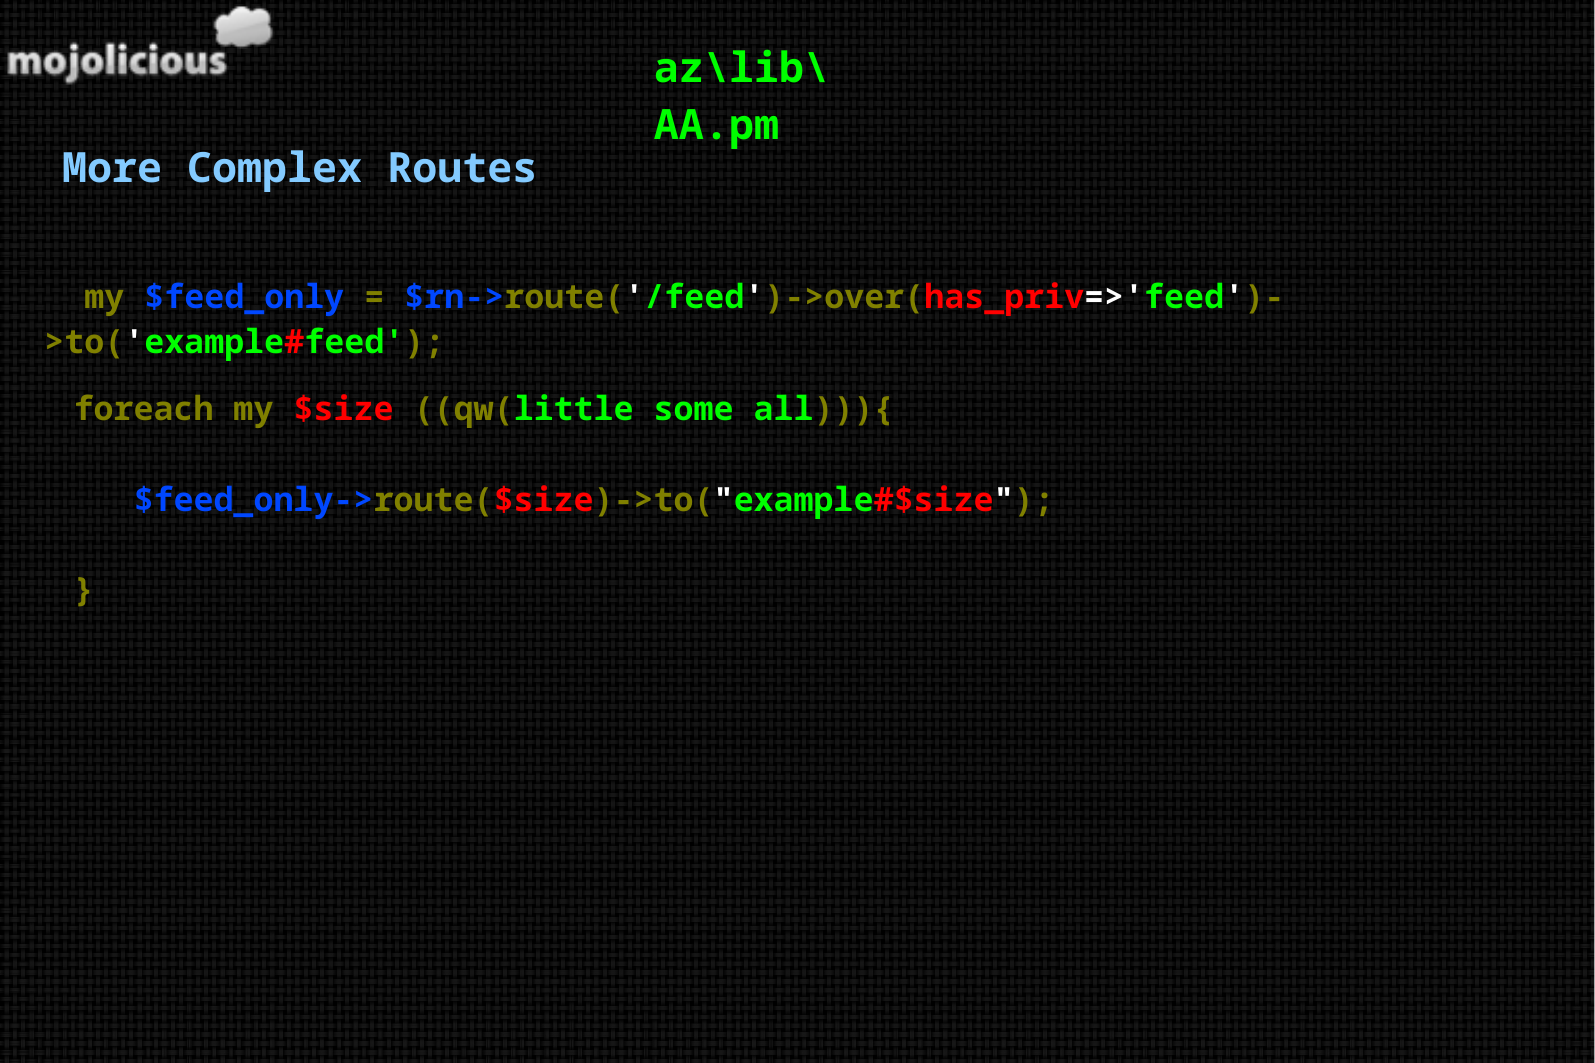

az\lib\AA.pm
More Complex Routes
 my $feed_only = $rn->route('/feed')->over(has_priv=>'feed')->to('example#feed');
foreach my $size ((qw(little some all))){
 $feed_only->route($size)->to("example#$size");
}